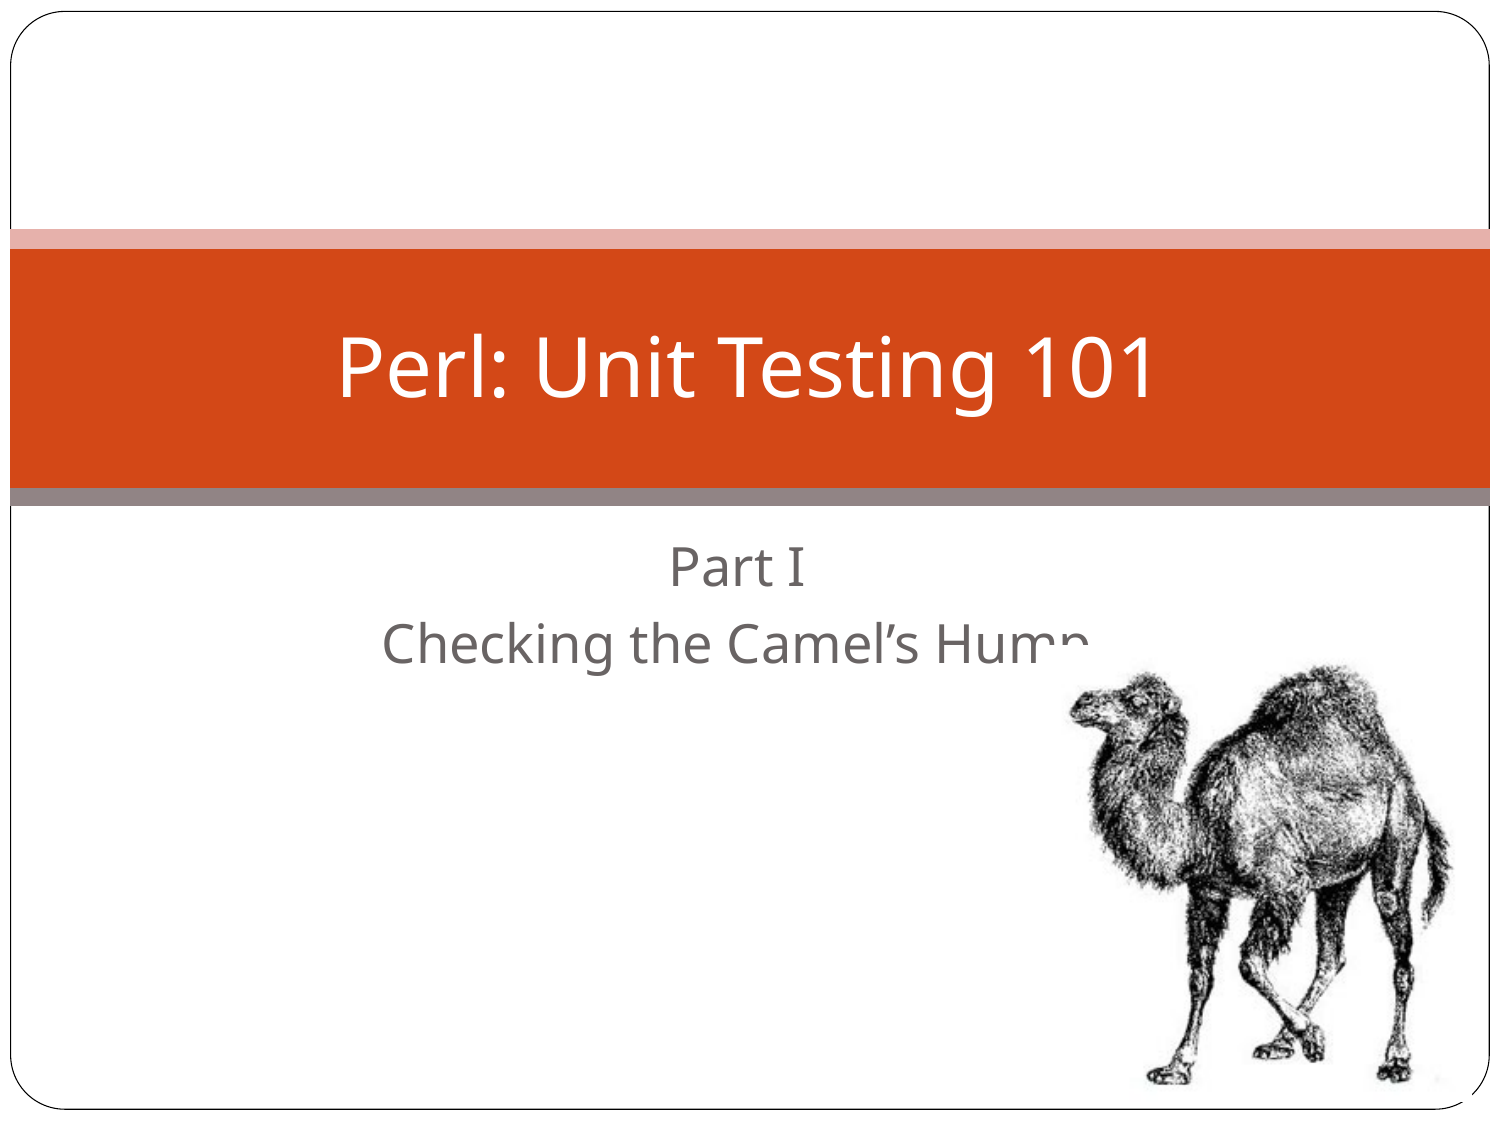

Perl: Unit Testing 101
# Part I
Checking the Camel’s Hump